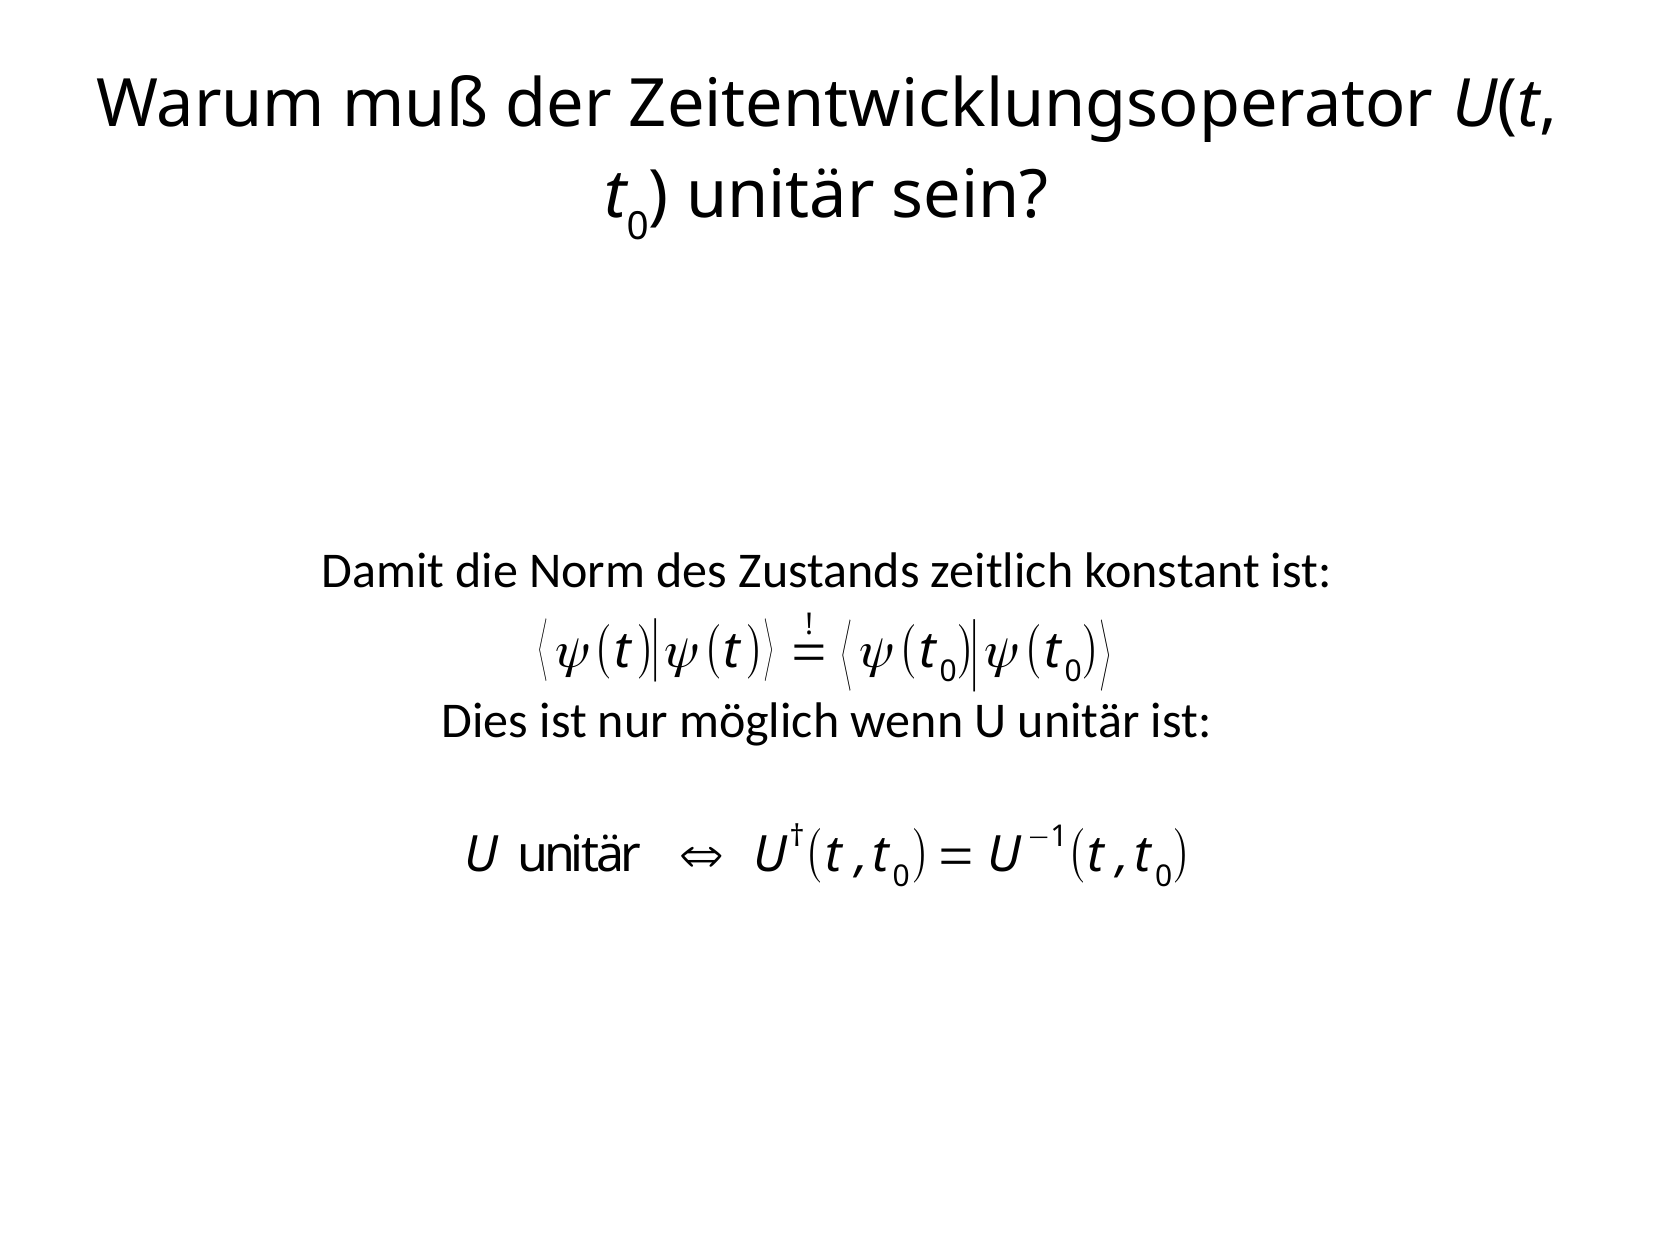

# Warum muß der Zeitentwicklungsoperator U(t, t0) unitär sein?
Damit die Norm des Zustands zeitlich konstant ist:
Dies ist nur möglich wenn U unitär ist: